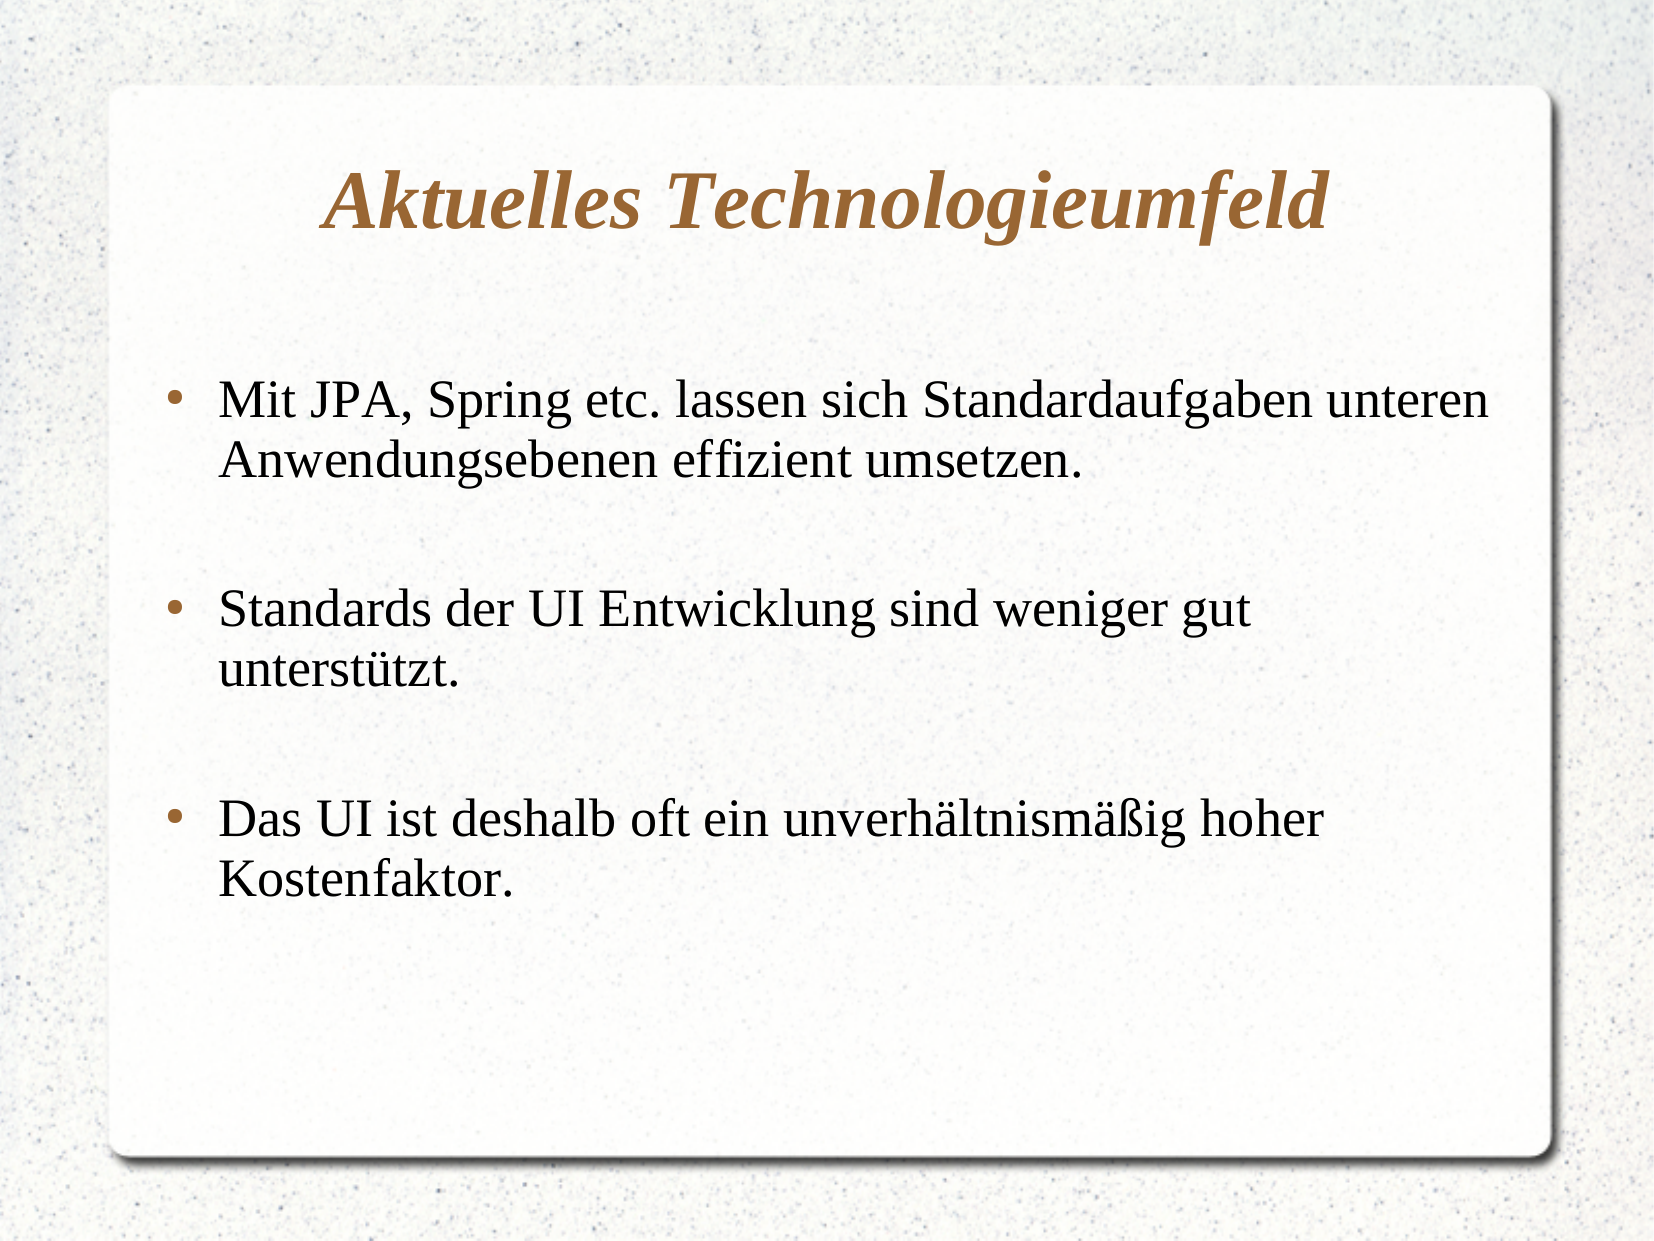

# Aktuelles Technologieumfeld
Mit JPA, Spring etc. lassen sich Standardaufgaben unteren Anwendungsebenen effizient umsetzen.
Standards der UI Entwicklung sind weniger gut unterstützt.
Das UI ist deshalb oft ein unverhältnismäßig hoher Kostenfaktor.